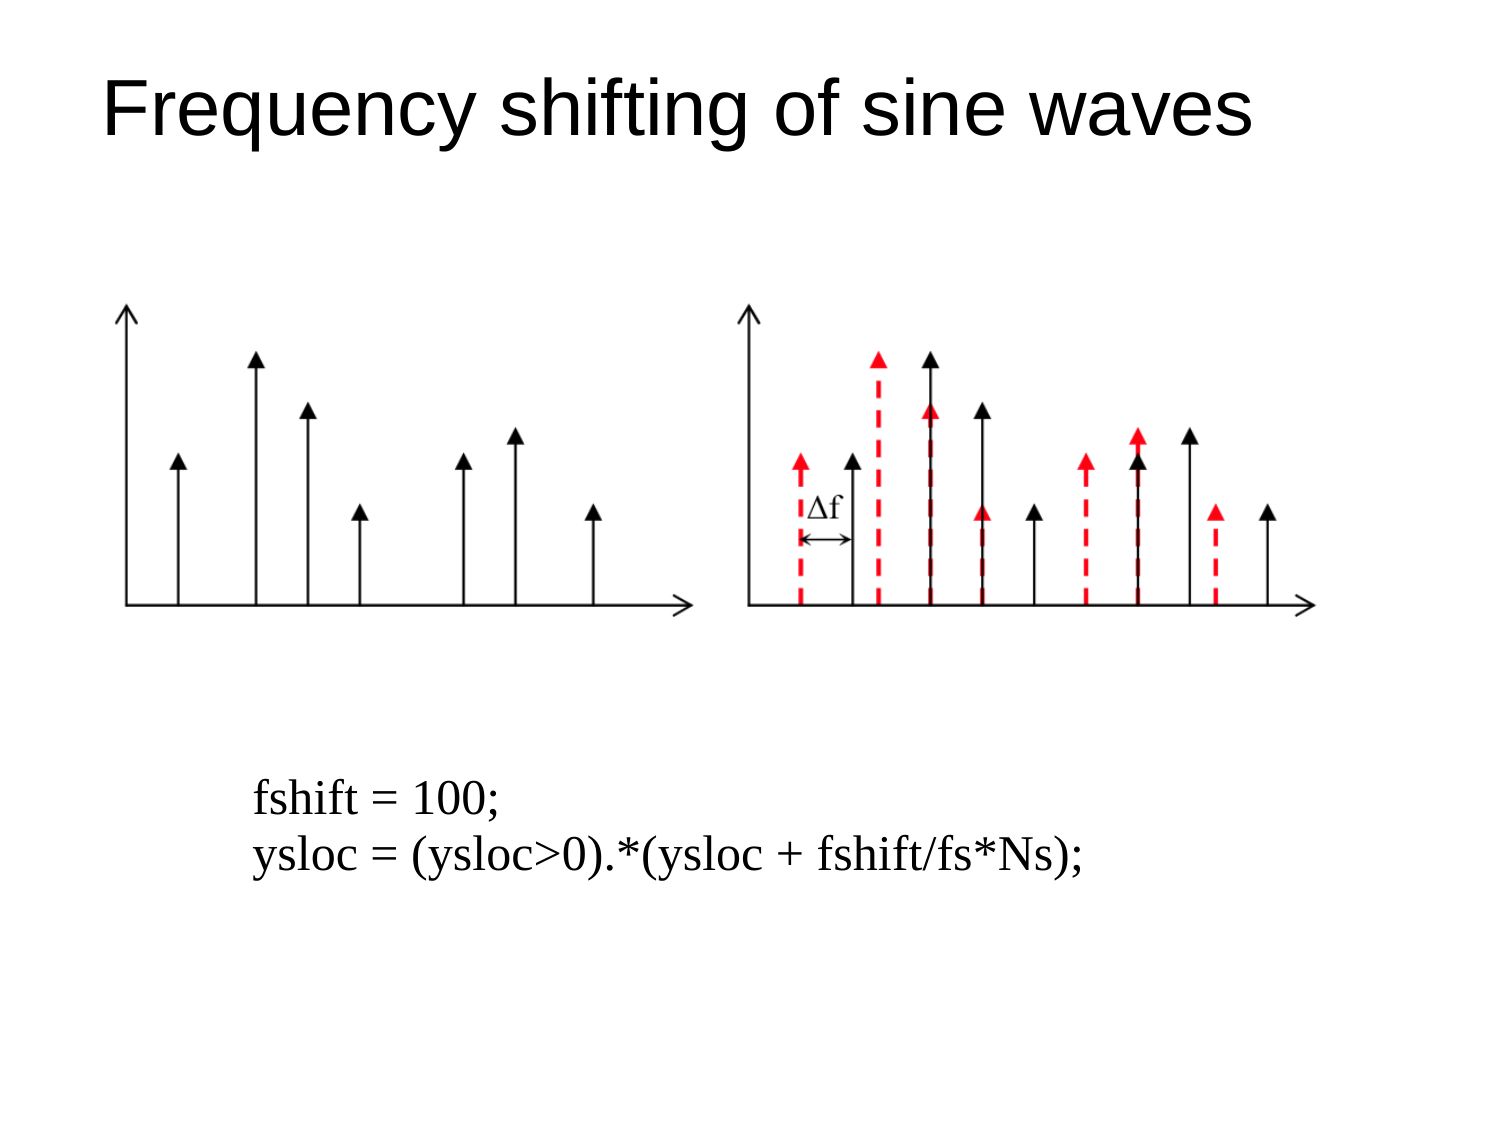

# Frequency shifting of sine waves
fshift = 100;
ysloc = (ysloc>0).*(ysloc + fshift/fs*Ns);